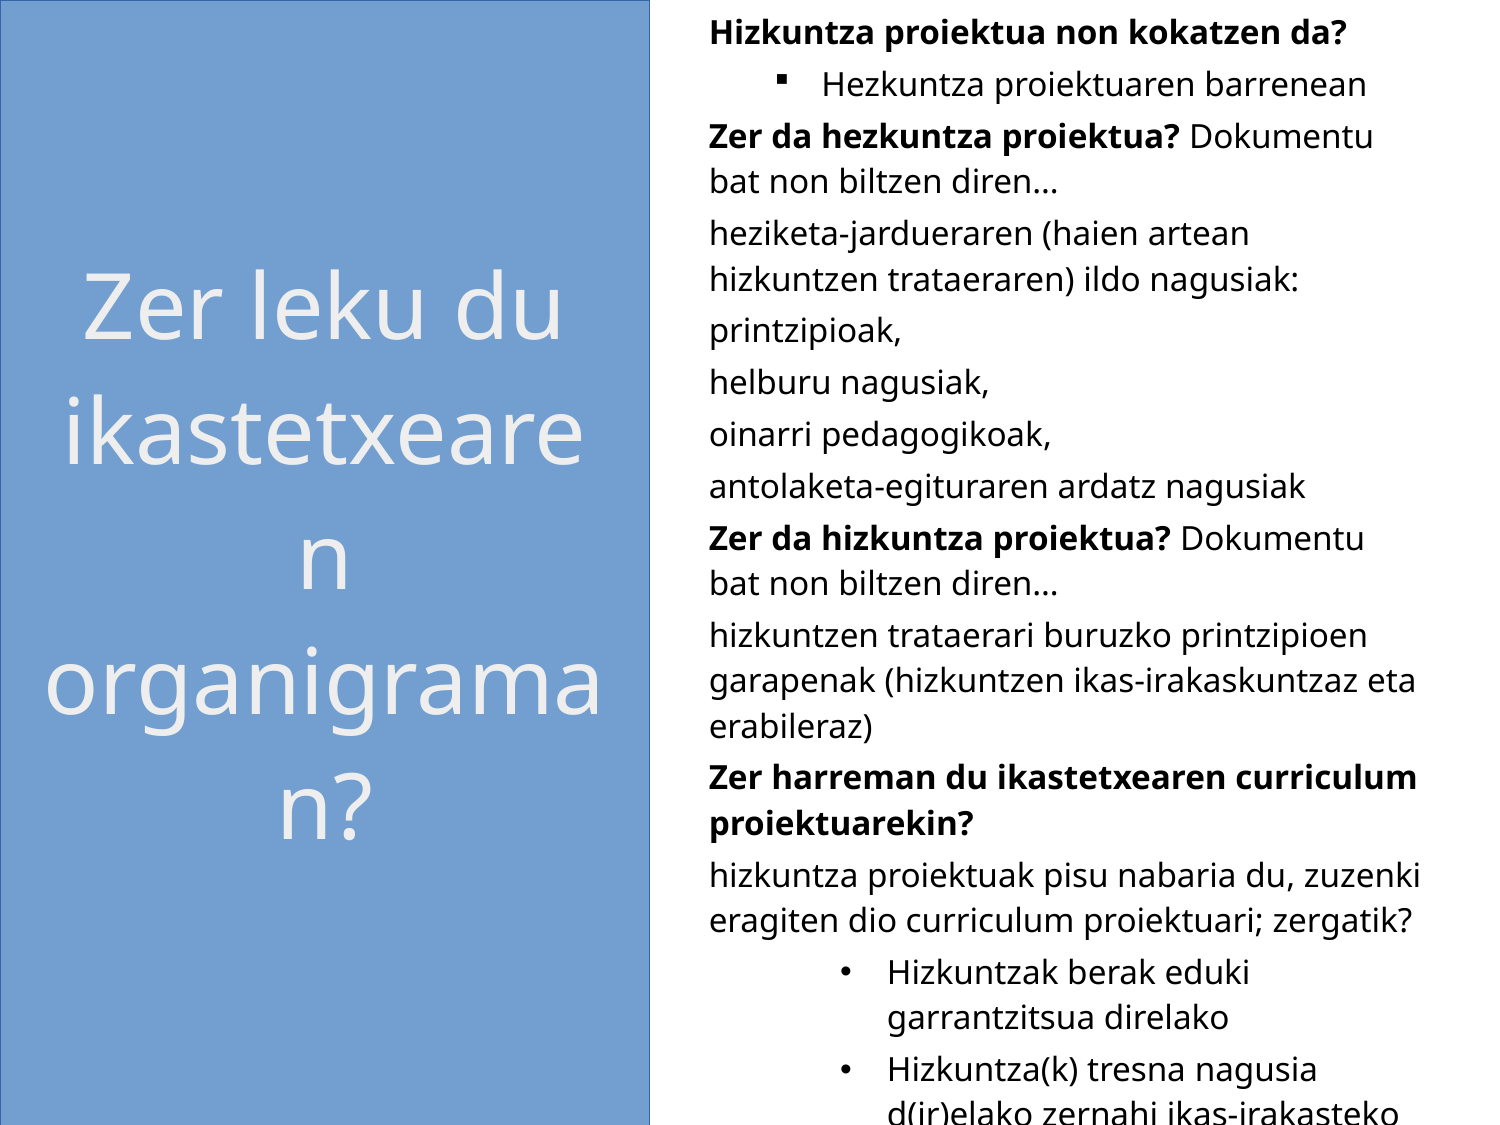

Hizkuntza proiektua non kokatzen da?
Hezkuntza proiektuaren barrenean
Zer da hezkuntza proiektua? Dokumentu bat non biltzen diren…
heziketa-jardueraren (haien artean hizkuntzen trataeraren) ildo nagusiak:
printzipioak,
helburu nagusiak,
oinarri pedagogikoak,
antolaketa-egituraren ardatz nagusiak
Zer da hizkuntza proiektua? Dokumentu bat non biltzen diren…
hizkuntzen trataerari buruzko printzipioen garapenak (hizkuntzen ikas-irakaskuntzaz eta erabileraz)
Zer harreman du ikastetxearen curriculum proiektuarekin?
hizkuntza proiektuak pisu nabaria du, zuzenki eragiten dio curriculum proiektuari; zergatik?
Hizkuntzak berak eduki garrantzitsua direlako
Hizkuntza(k) tresna nagusia d(ir)elako zernahi ikas-irakasteko
# Zer leku du ikastetxearen organigraman?